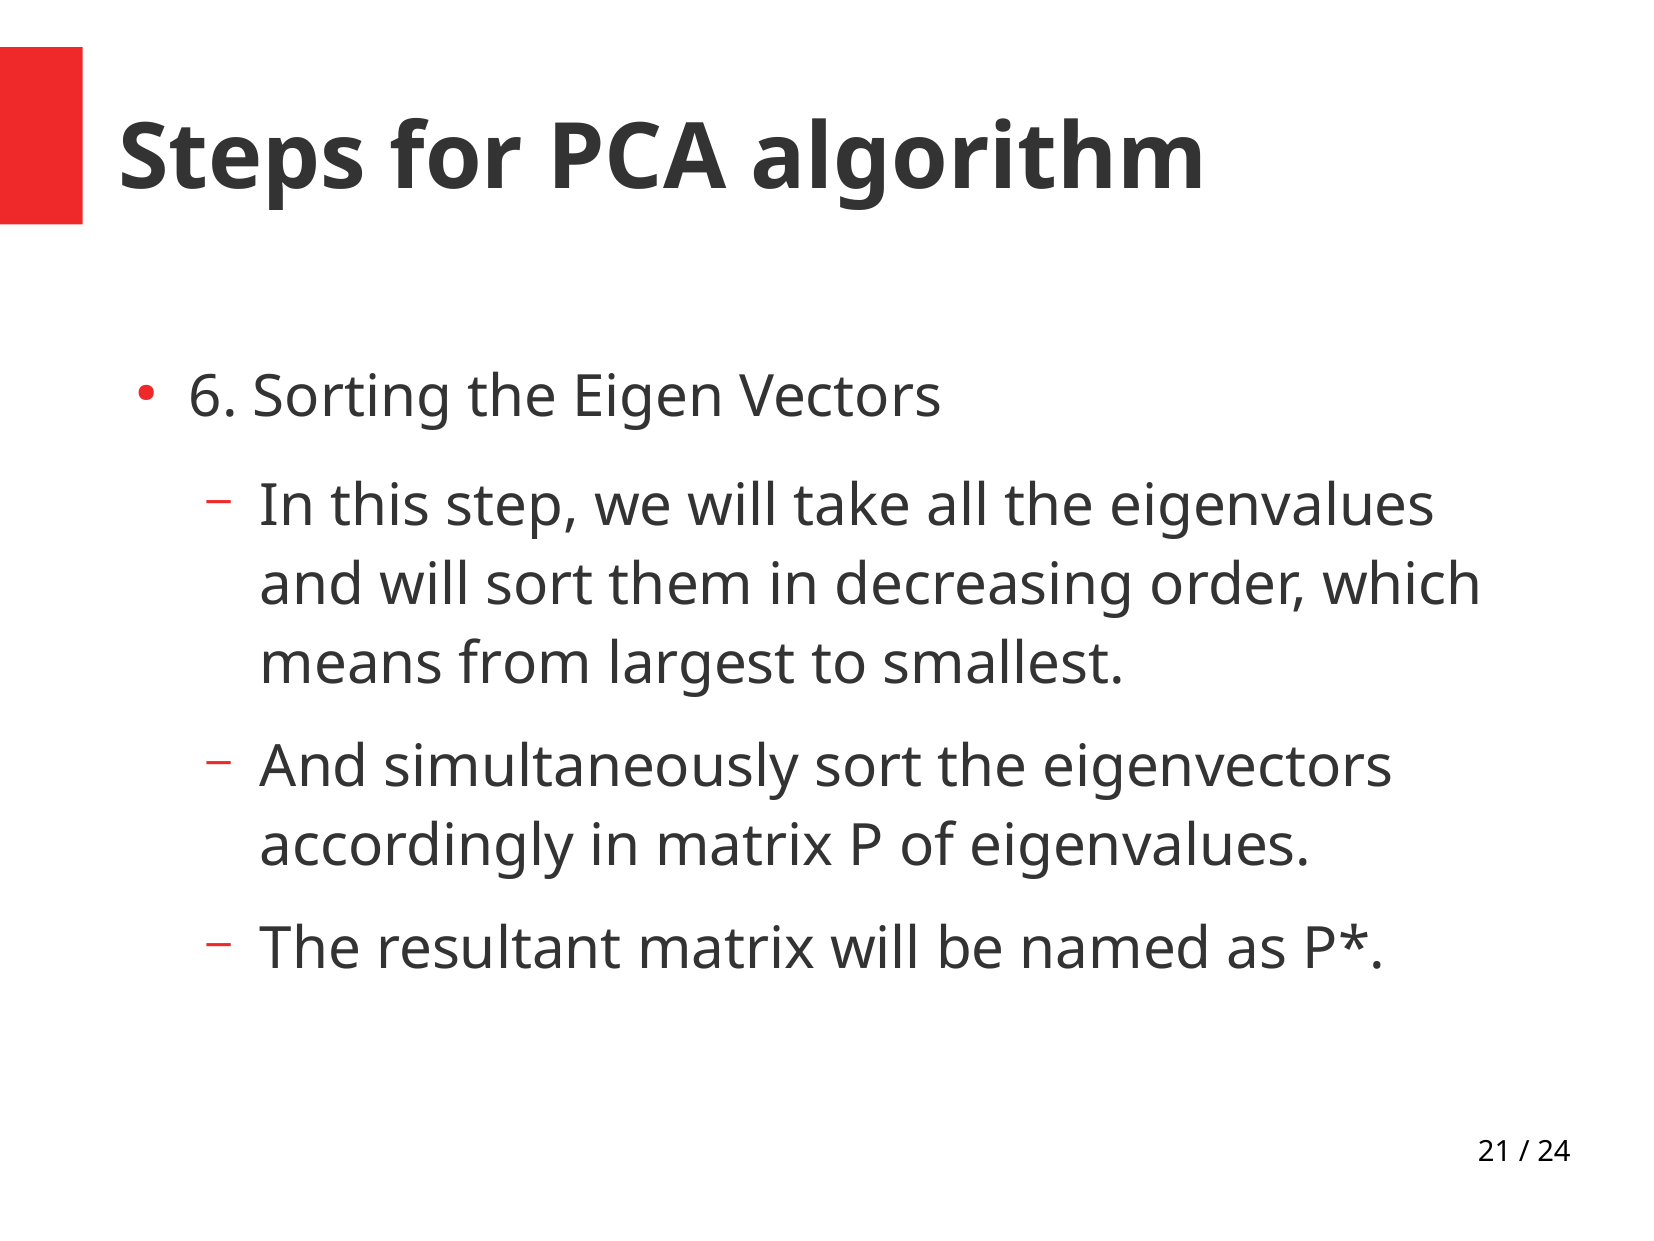

# Steps for PCA algorithm
6. Sorting the Eigen Vectors
In this step, we will take all the eigenvalues and will sort them in decreasing order, which means from largest to smallest.
And simultaneously sort the eigenvectors accordingly in matrix P of eigenvalues.
The resultant matrix will be named as P*.
21